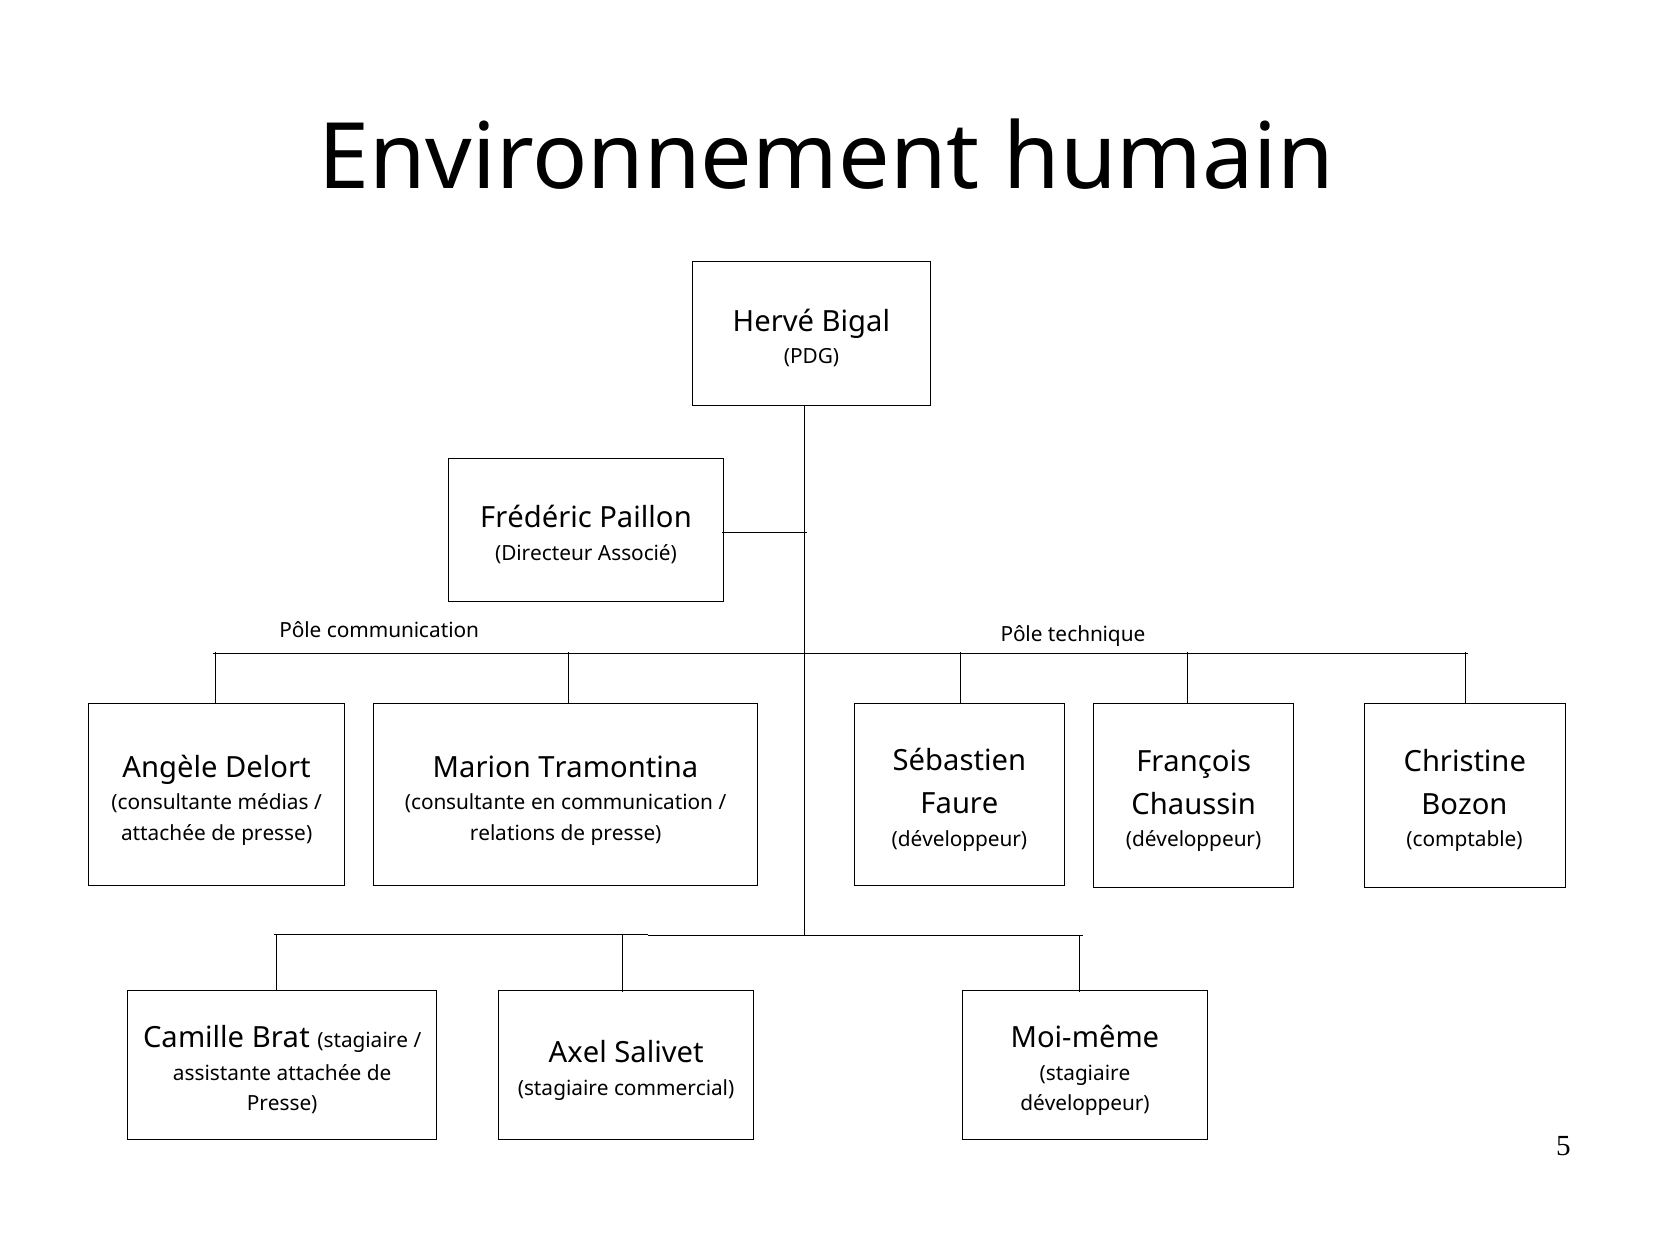

# Environnement humain
Hervé Bigal (PDG)
Frédéric Paillon (Directeur Associé)
Pôle technique
Pôle communication
François Chaussin (développeur)
Christine Bozon (comptable)
Marion Tramontina (consultante en communication / relations de presse)
Sébastien Faure (développeur)
Angèle Delort (consultante médias / attachée de presse)
Camille Brat (stagiaire / assistante attachée de Presse)
Axel Salivet (stagiaire commercial)
Moi-même (stagiaire développeur)
5